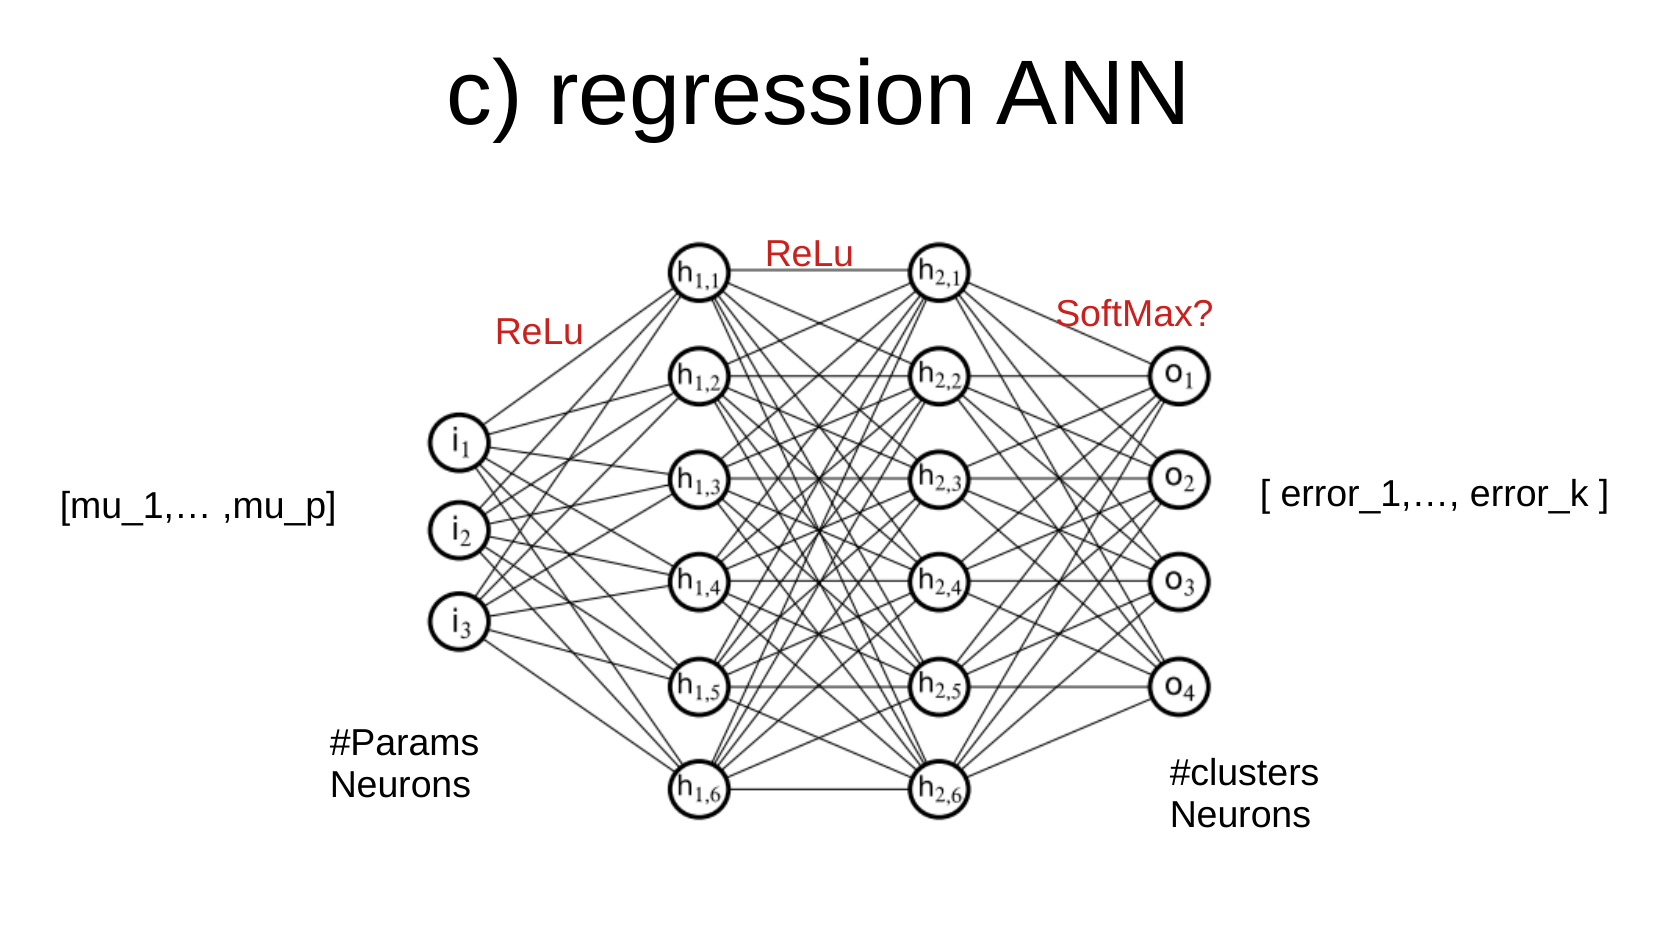

# c) regression ANN
ReLu
SoftMax?
ReLu
[ error_1,…, error_k ]
[mu_1,… ,mu_p]
#Params Neurons
#clusters Neurons